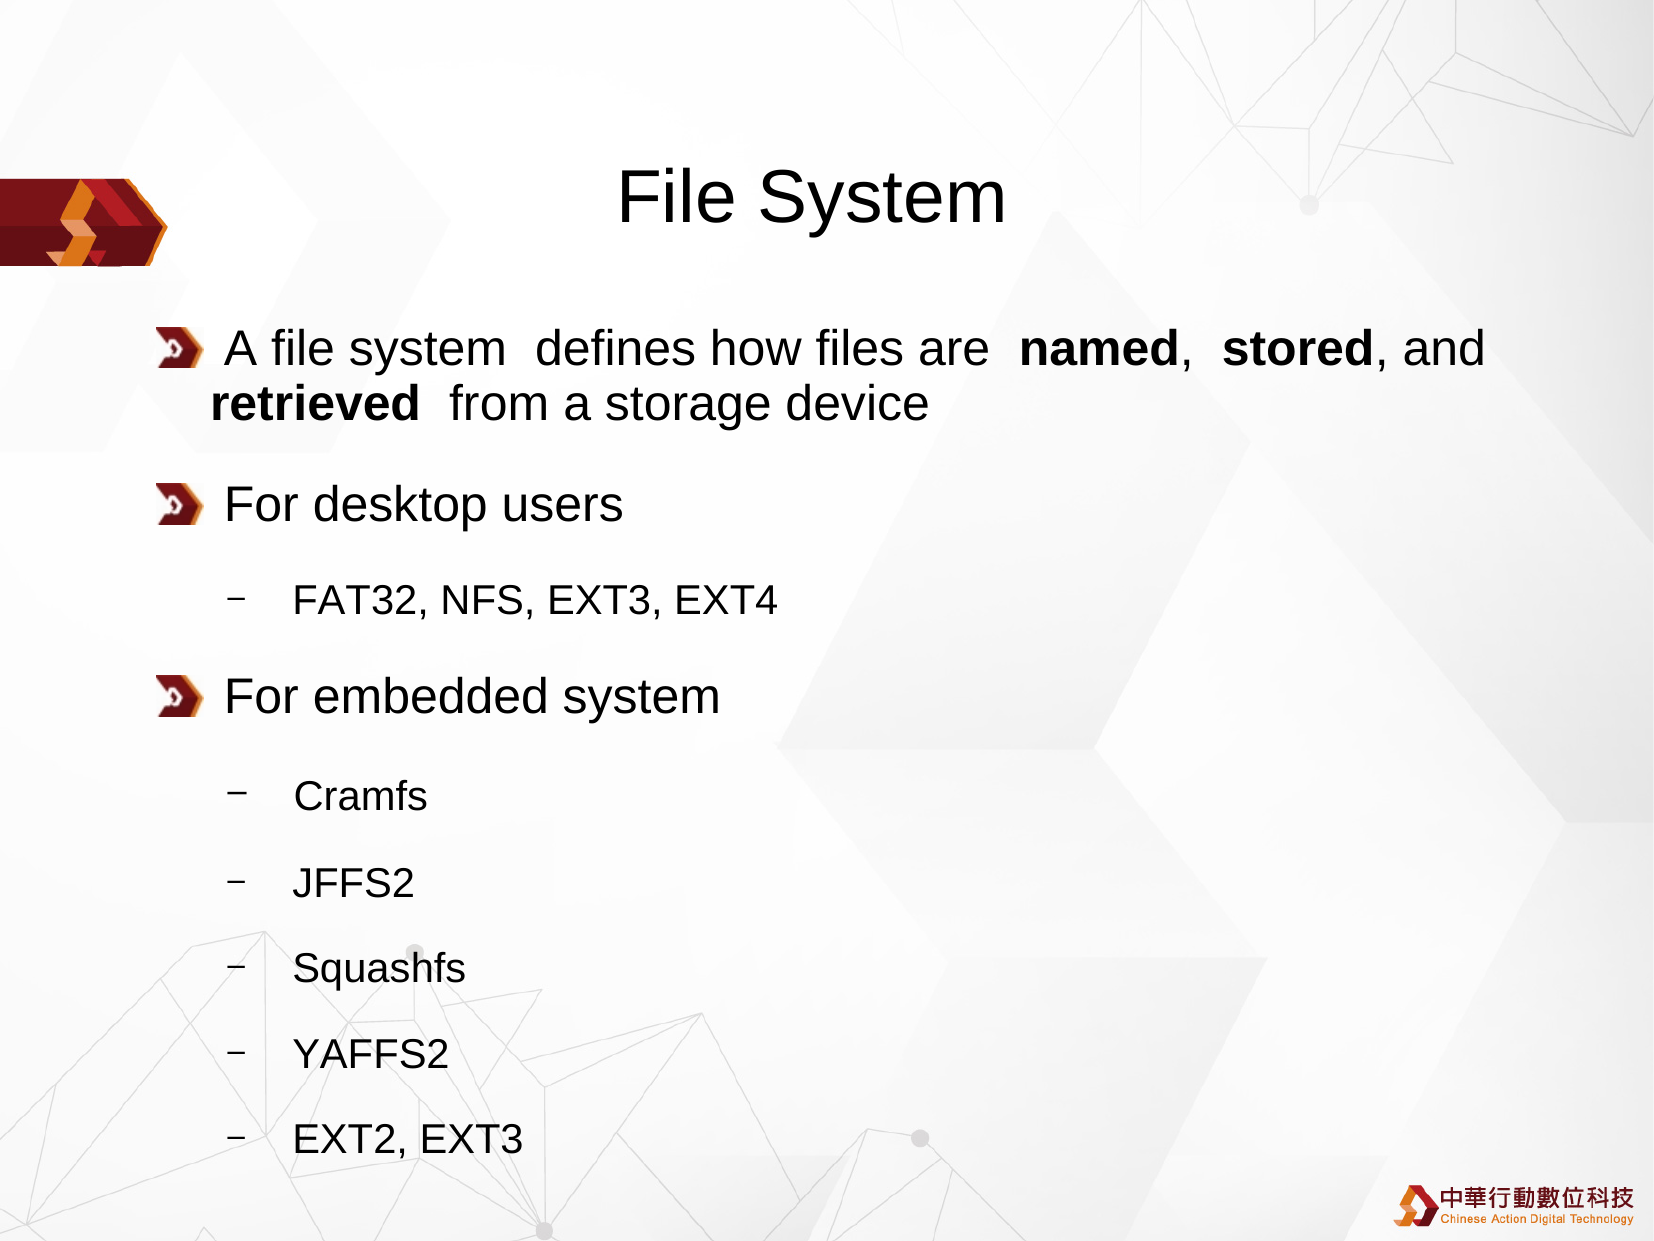

# File System
 A file system defines how files are named, stored, and retrieved from a storage device
 For desktop users
 FAT32, NFS, EXT3, EXT4
 For embedded system
 Cramfs
 JFFS2
 Squashfs
 YAFFS2
 EXT2, EXT3